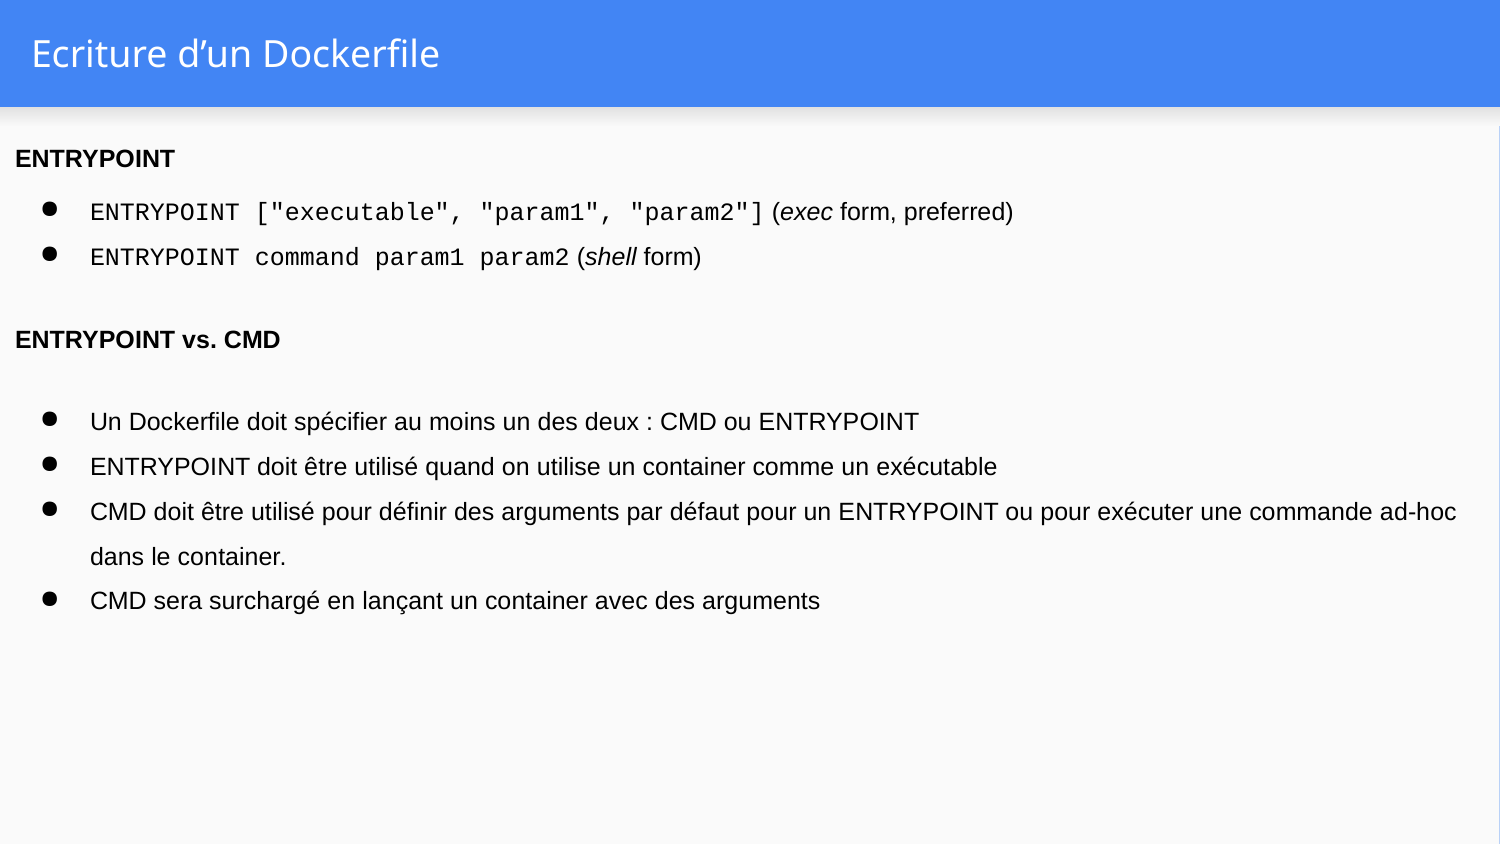

# Ecriture d’un Dockerfile
ENTRYPOINT
ENTRYPOINT ["executable", "param1", "param2"] (exec form, preferred)
ENTRYPOINT command param1 param2 (shell form)
ENTRYPOINT vs. CMD
Un Dockerfile doit spécifier au moins un des deux : CMD ou ENTRYPOINT
ENTRYPOINT doit être utilisé quand on utilise un container comme un exécutable
CMD doit être utilisé pour définir des arguments par défaut pour un ENTRYPOINT ou pour exécuter une commande ad-hoc dans le container.
CMD sera surchargé en lançant un container avec des arguments